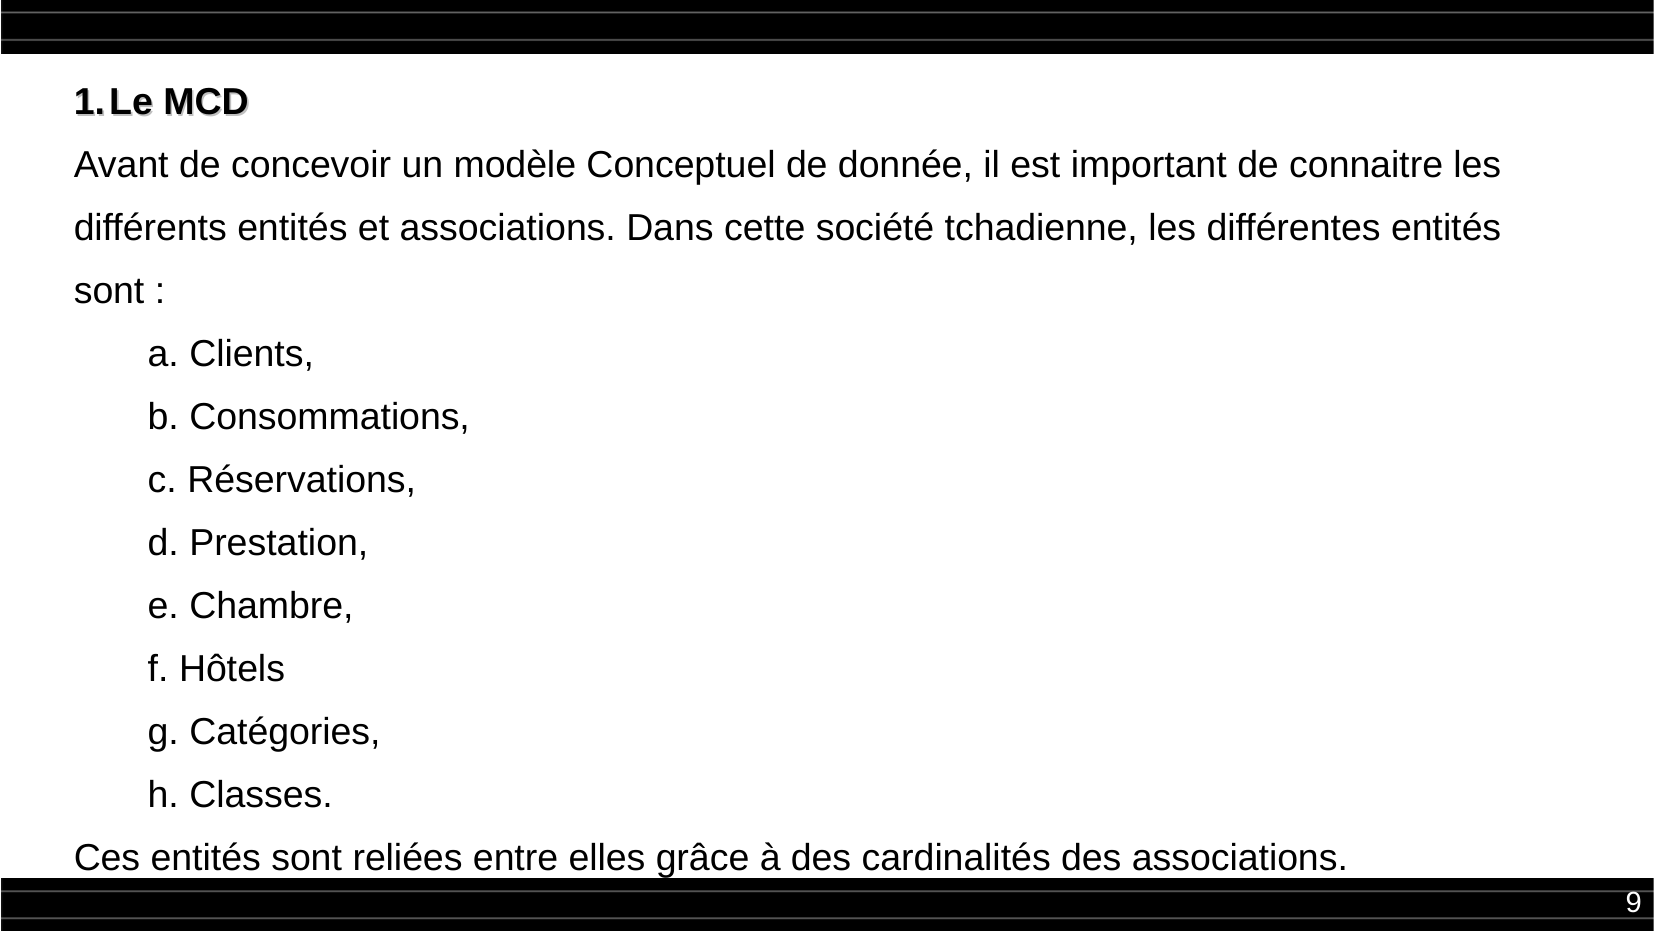

Le MCD
Avant de concevoir un modèle Conceptuel de donnée, il est important de connaitre les
différents entités et associations. Dans cette société tchadienne, les différentes entités
sont :
	a. Clients,
	b. Consommations,
	c. Réservations,
	d. Prestation,
	e. Chambre,
	f. Hôtels
	g. Catégories,
	h. Classes.
Ces entités sont reliées entre elles grâce à des cardinalités des associations.